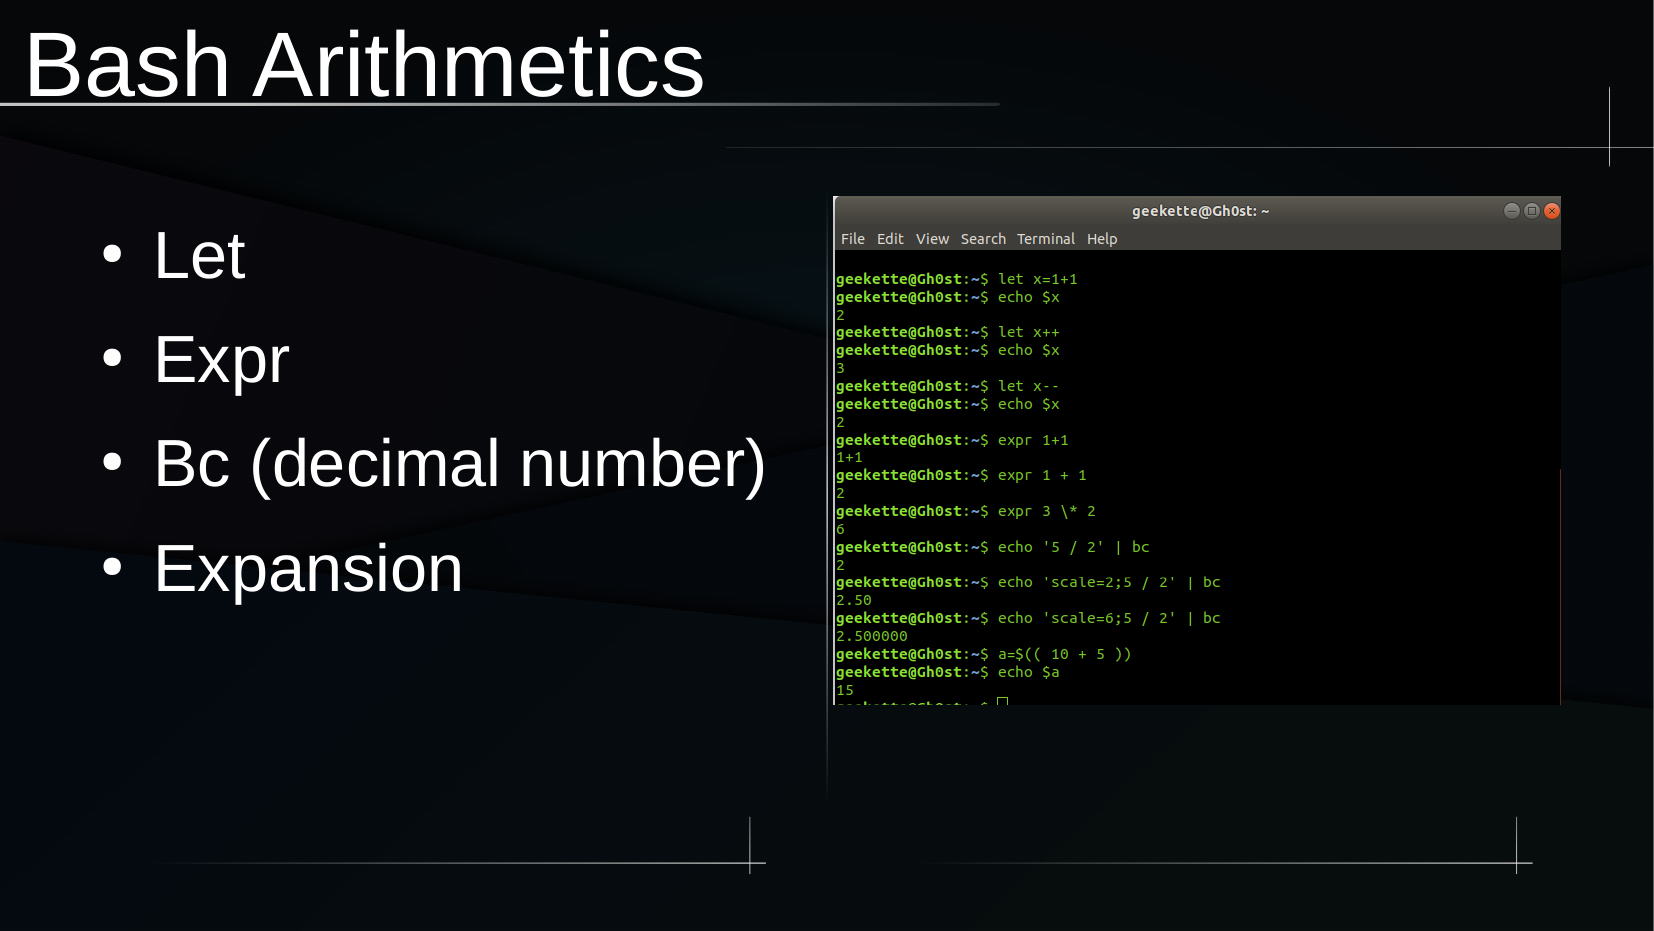

# Bash Arithmetics
Let
Expr
Bc (decimal number)
Expansion